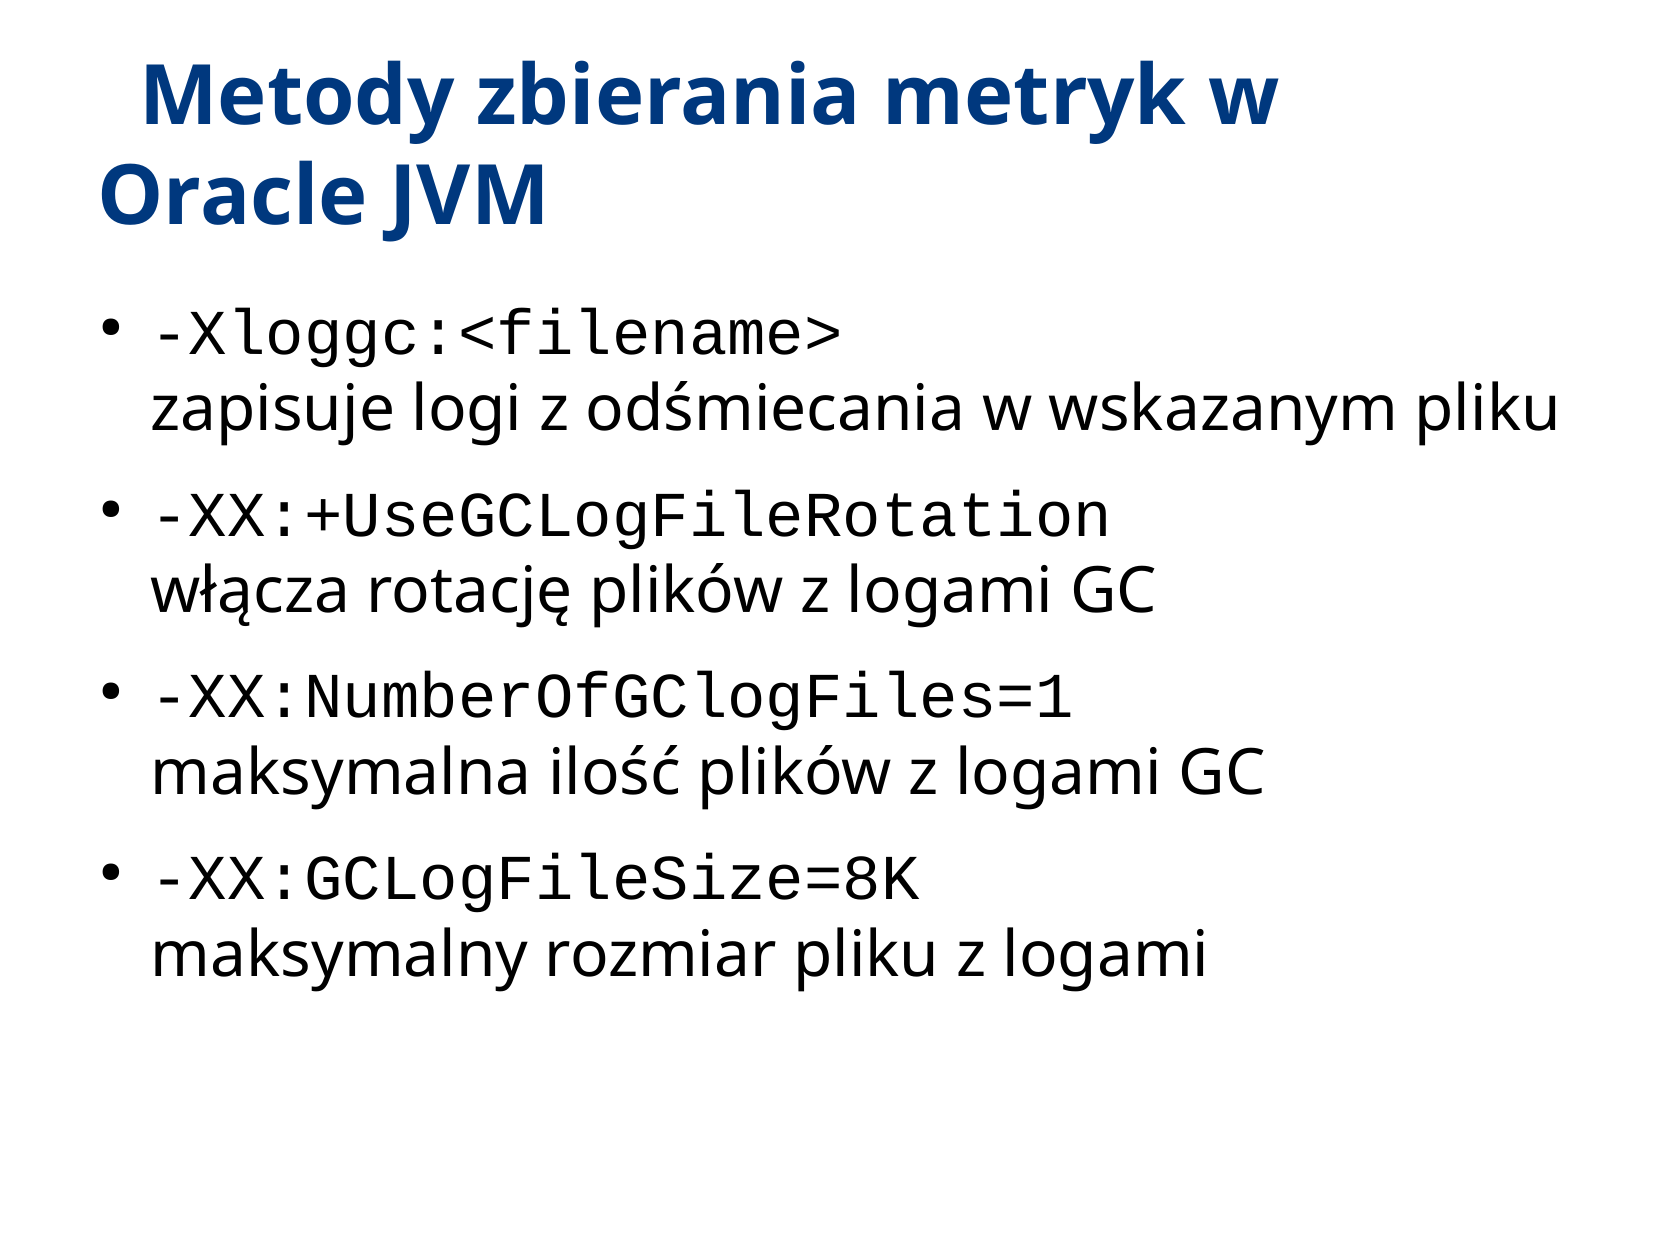

# Metody zbierania metryk w Oracle JVM
-Xloggc:<filename>
zapisuje logi z odśmiecania w wskazanym pliku
-XX:+UseGCLogFileRotation
włącza rotację plików z logami GC
-XX:NumberOfGClogFiles=1
maksymalna ilość plików z logami GC
-XX:GCLogFileSize=8K
maksymalny rozmiar pliku z logami